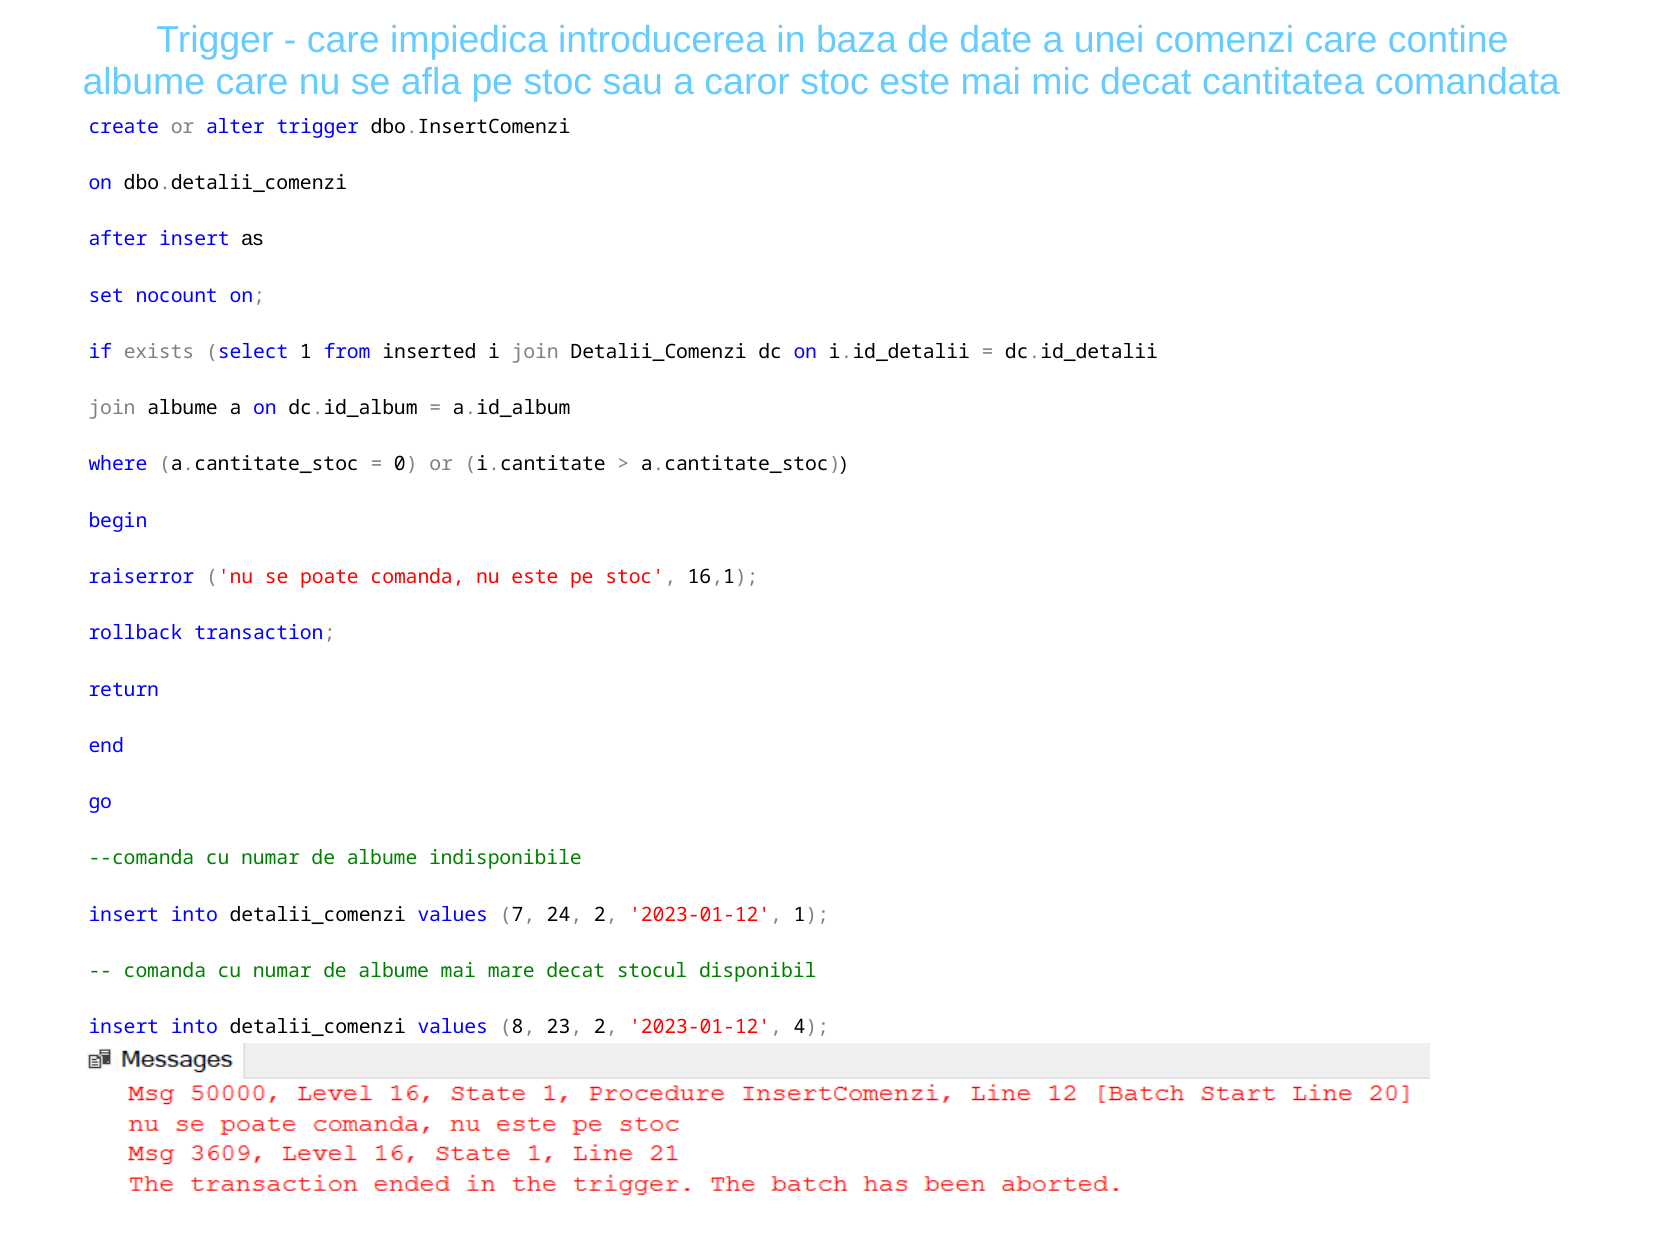

# Trigger - care impiedica introducerea in baza de date a unei comenzi care contine albume care nu se afla pe stoc sau a caror stoc este mai mic decat cantitatea comandata
create or alter trigger dbo.InsertComenzi
on dbo.detalii_comenzi
after insert as
set nocount on;
if exists (select 1 from inserted i join Detalii_Comenzi dc on i.id_detalii = dc.id_detalii
join albume a on dc.id_album = a.id_album
where (a.cantitate_stoc = 0) or (i.cantitate > a.cantitate_stoc))
begin
raiserror ('nu se poate comanda, nu este pe stoc', 16,1);
rollback transaction;
return
end
go
--comanda cu numar de albume indisponibile
insert into detalii_comenzi values (7, 24, 2, '2023-01-12', 1);
-- comanda cu numar de albume mai mare decat stocul disponibil
insert into detalii_comenzi values (8, 23, 2, '2023-01-12', 4);
select * from Albume where id_album in (23,24);